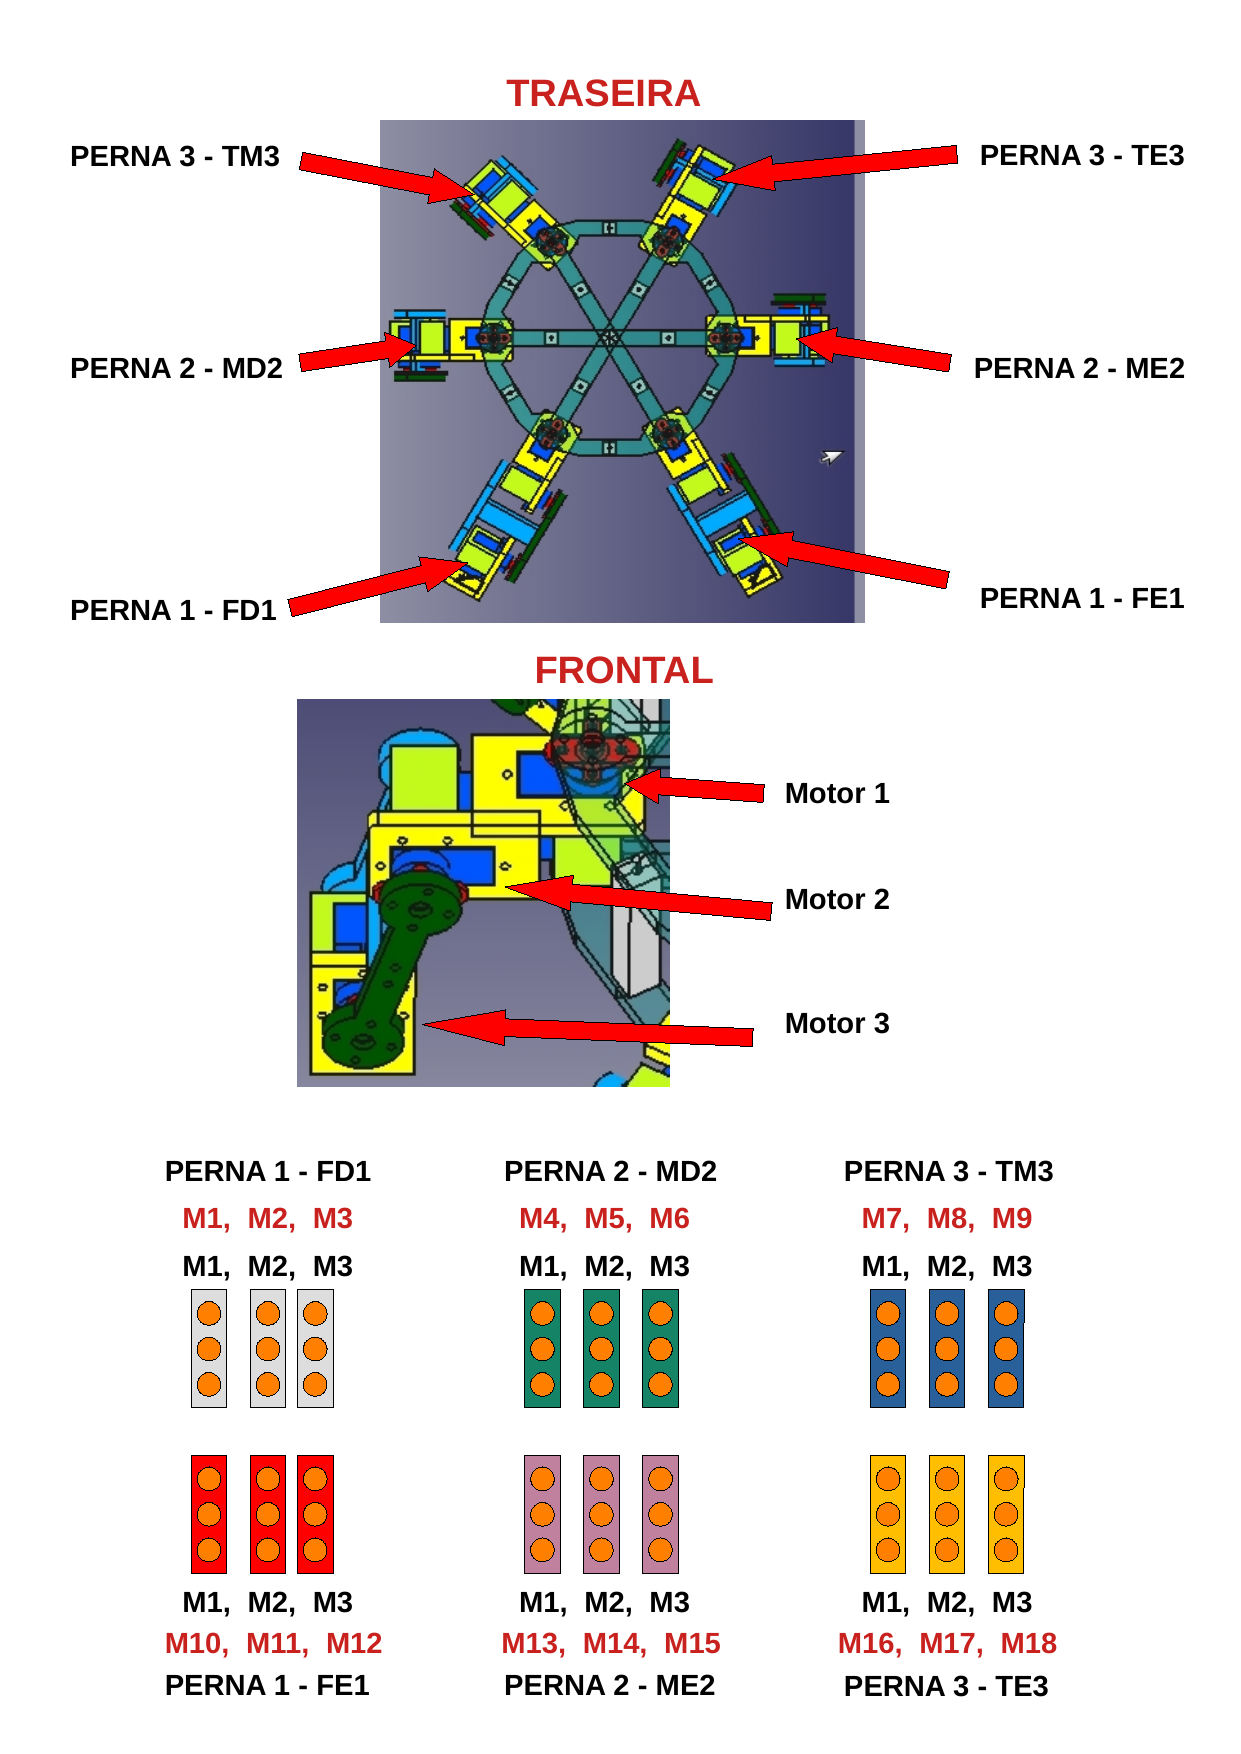

TRASEIRA
PERNA 3 - TE3
PERNA 3 - TM3
PERNA 2 - MD2
PERNA 2 - ME2
PERNA 1 - FE1
PERNA 1 - FD1
FRONTAL
Motor 1
Motor 2
Motor 3
PERNA 1 - FD1
PERNA 2 - MD2
PERNA 3 - TM3
M1, M2, M3
M4, M5, M6
M7, M8, M9
M1, M2, M3
M1, M2, M3
M1, M2, M3
M1, M2, M3
M1, M2, M3
M1, M2, M3
M10, M11, M12
M13, M14, M15
M16, M17, M18
PERNA 1 - FE1
PERNA 2 - ME2
PERNA 3 - TE3